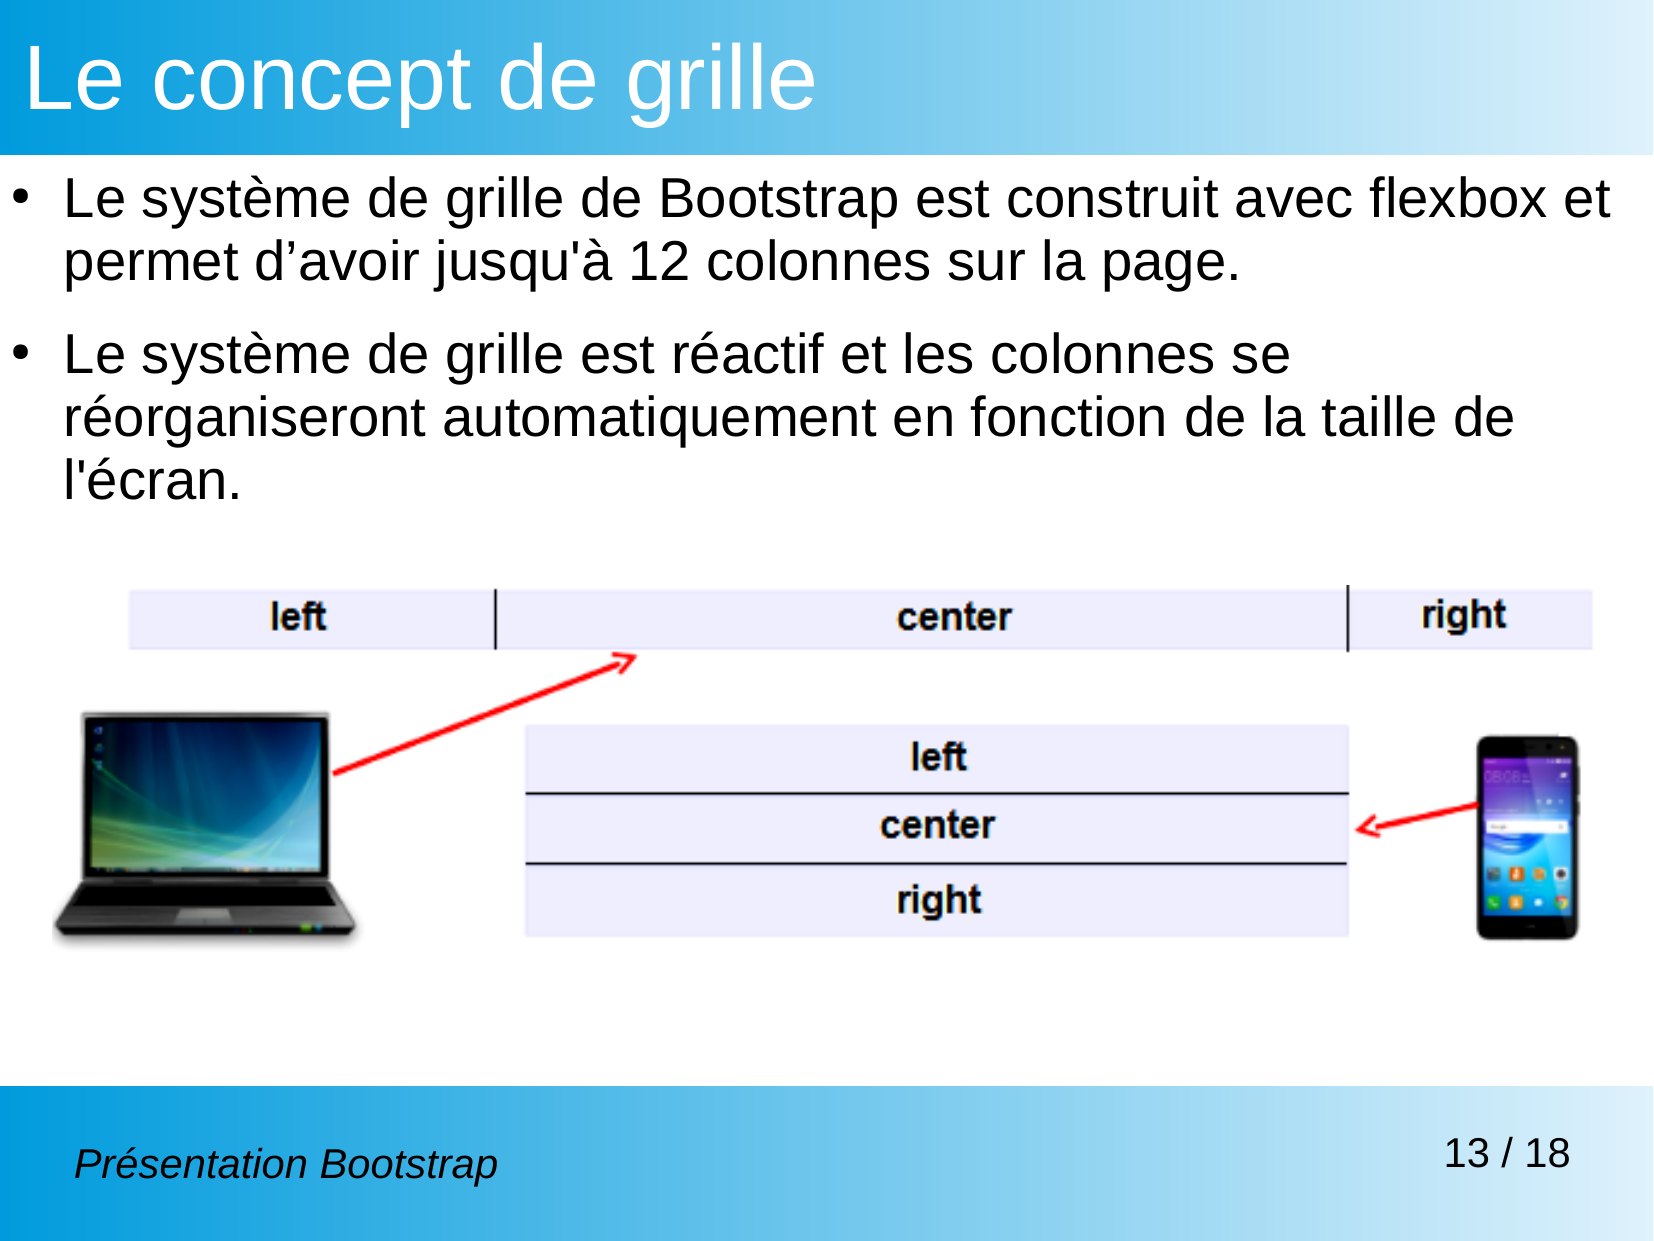

# Le concept de grille
Le système de grille de Bootstrap est construit avec flexbox et permet d’avoir jusqu'à 12 colonnes sur la page.
Le système de grille est réactif et les colonnes se réorganiseront automatiquement en fonction de la taille de l'écran.